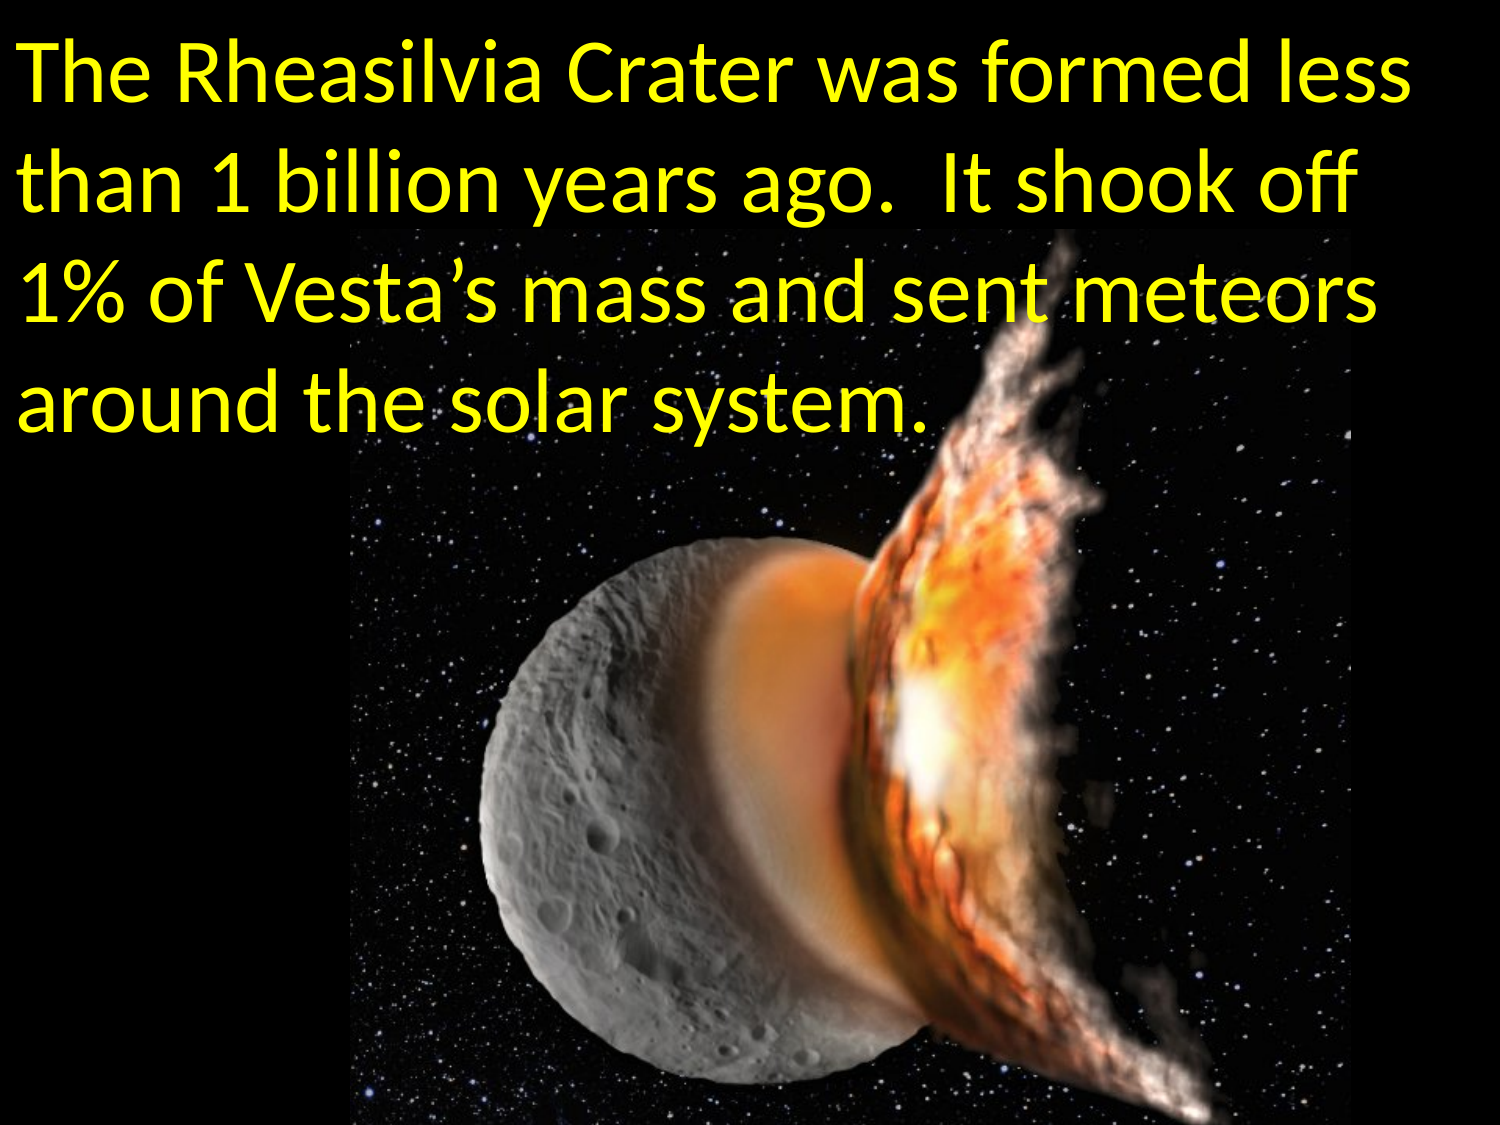

The Rheasilvia Crater was formed less than 1 billion years ago. It shook off 1% of Vesta’s mass and sent meteors around the solar system.